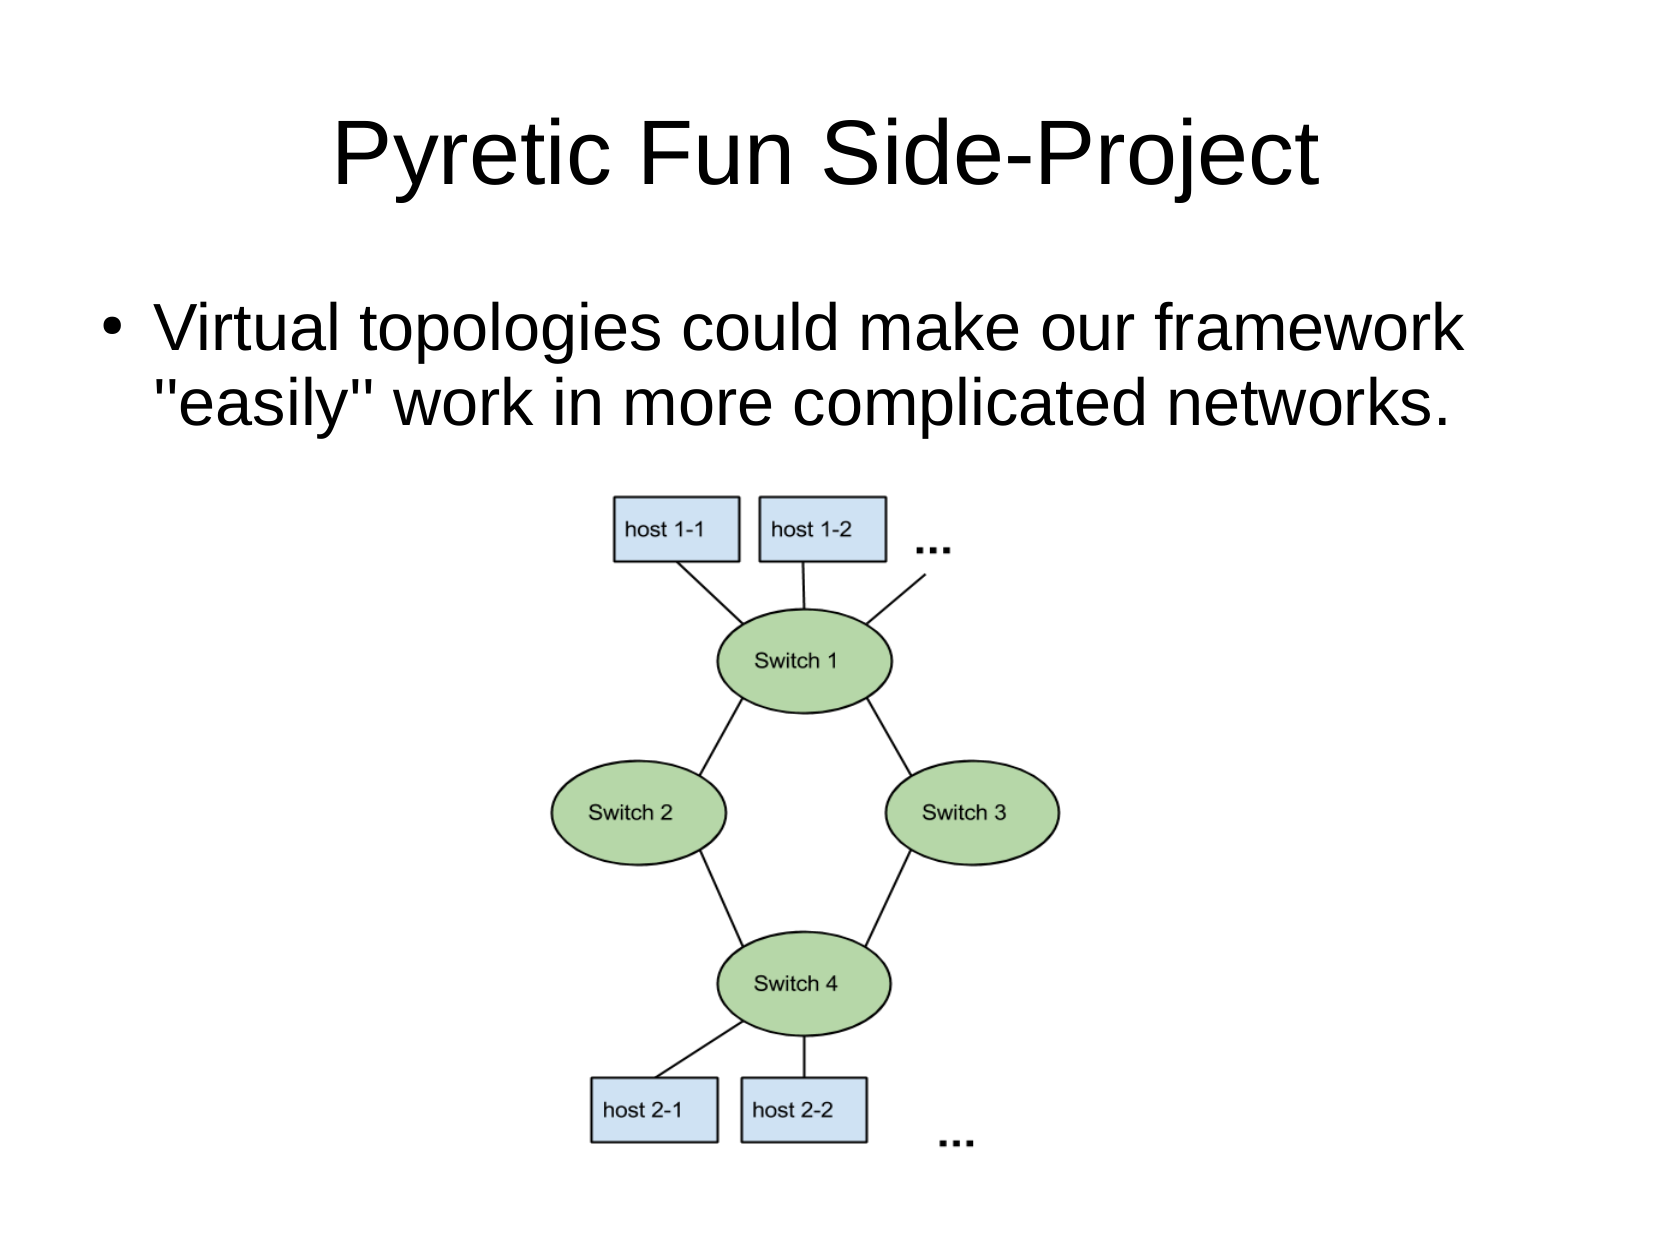

# Pyretic Fun Side-Project
Virtual topologies could make our framework ''easily'' work in more complicated networks.